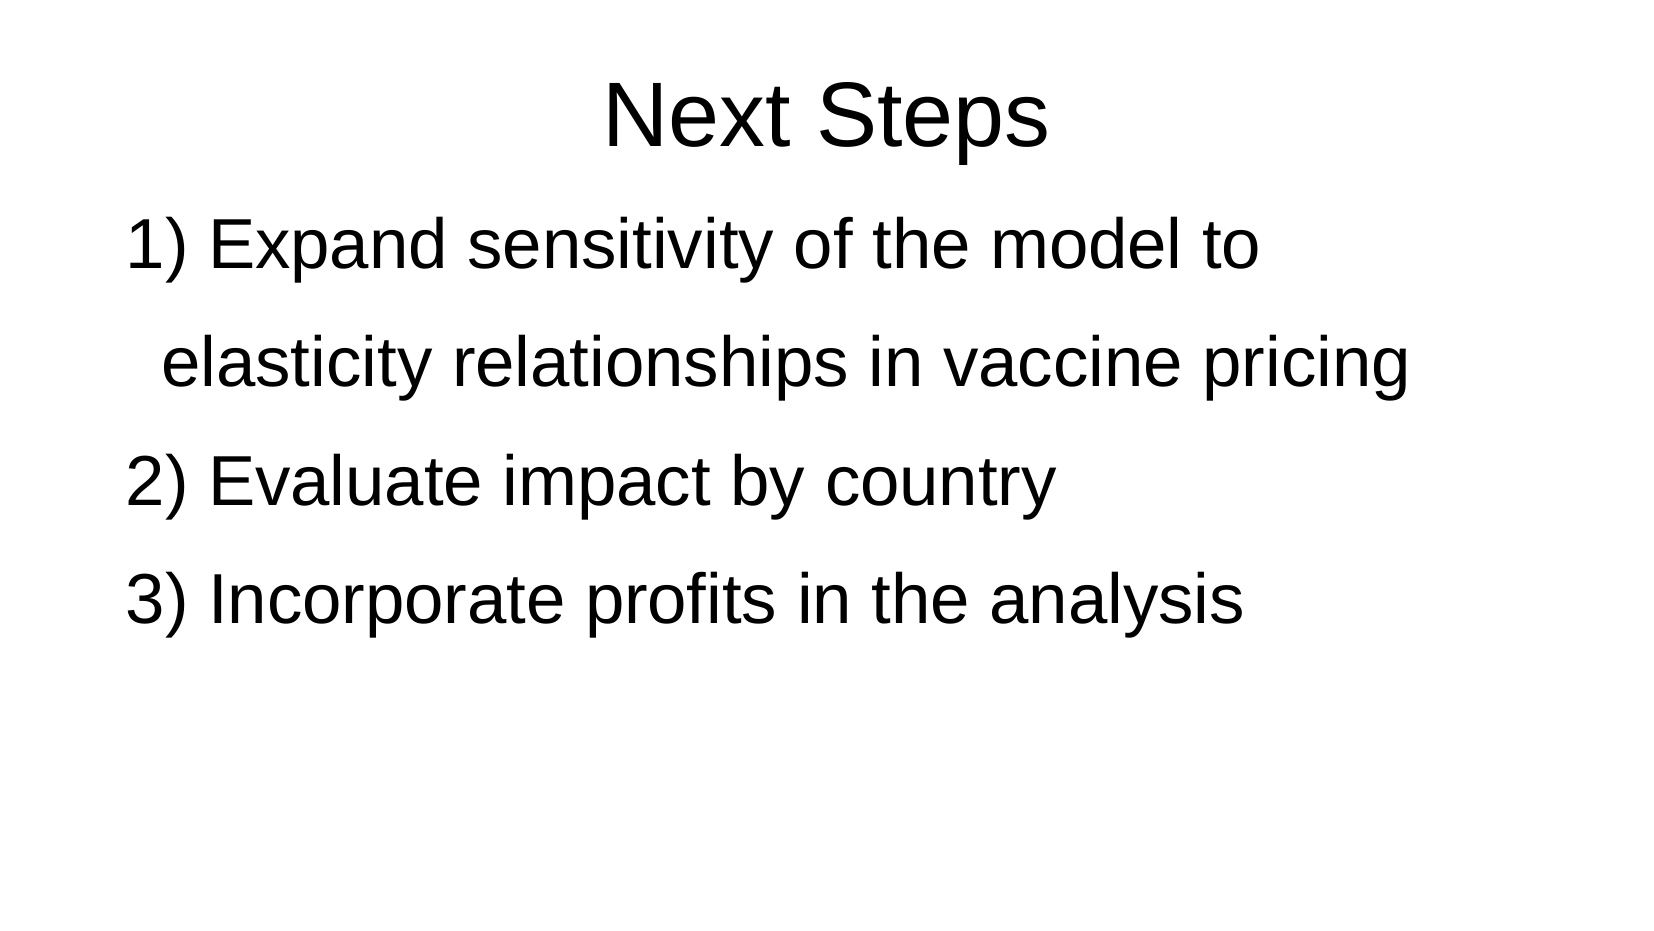

# Next Steps
 Expand sensitivity of the model to elasticity relationships in vaccine pricing
 Evaluate impact by country
 Incorporate profits in the analysis